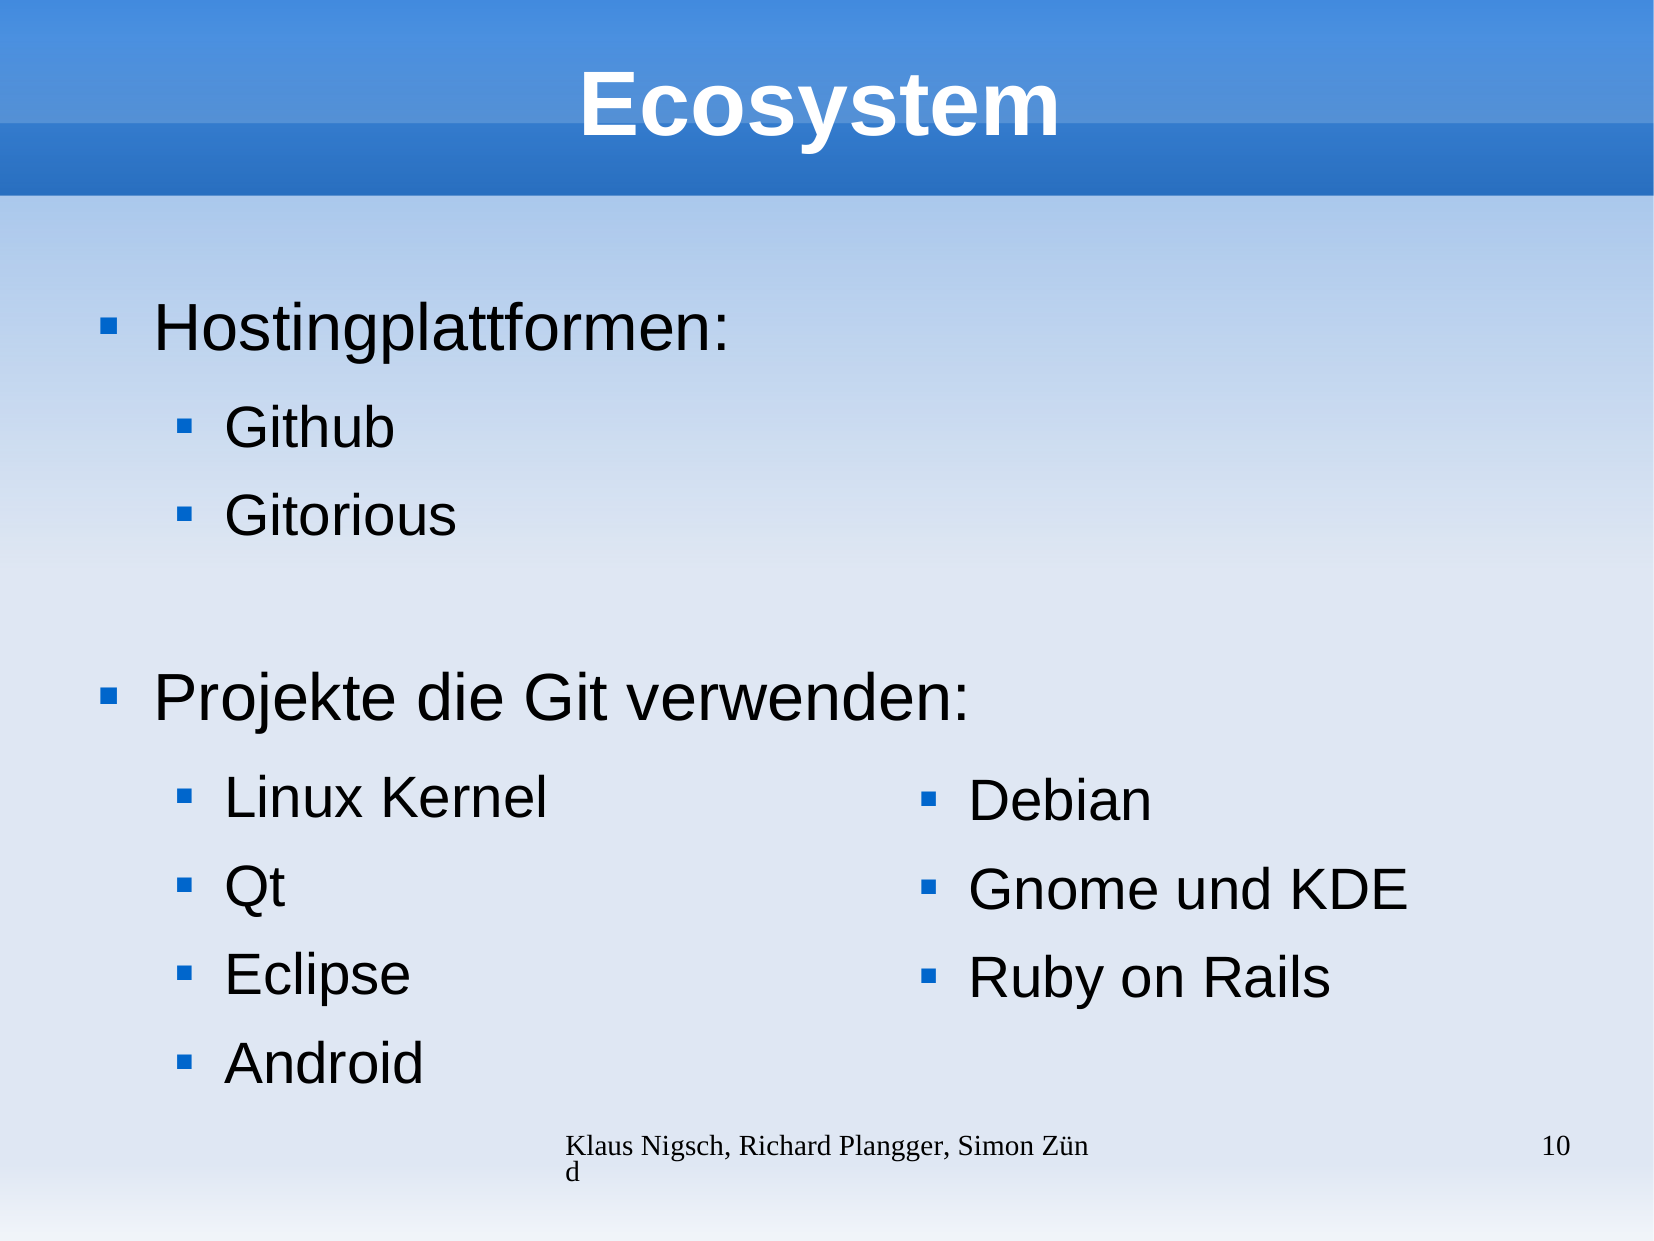

# Ecosystem
Hostingplattformen:
Github
Gitorious
Projekte die Git verwenden:
Linux Kernel
Qt
Eclipse
Android
Debian
Gnome und KDE
Ruby on Rails
Klaus Nigsch, Richard Plangger, Simon Zünd
10